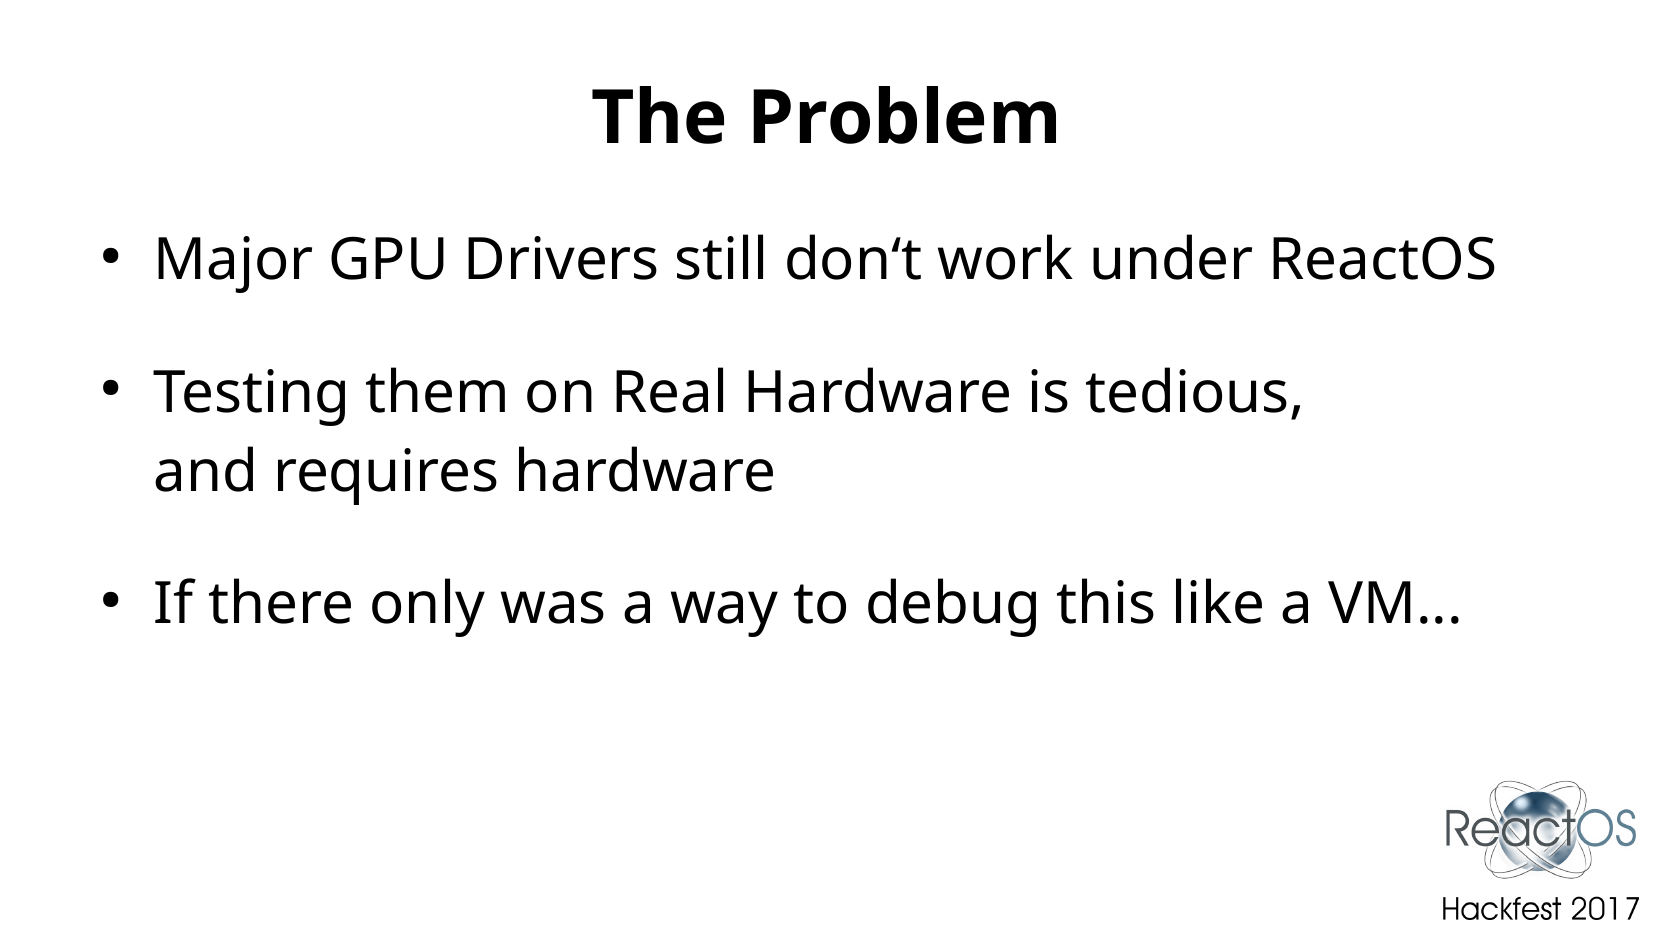

# The Problem
Major GPU Drivers still don‘t work under ReactOS
Testing them on Real Hardware is tedious,
and requires hardware
If there only was a way to debug this like a VM...